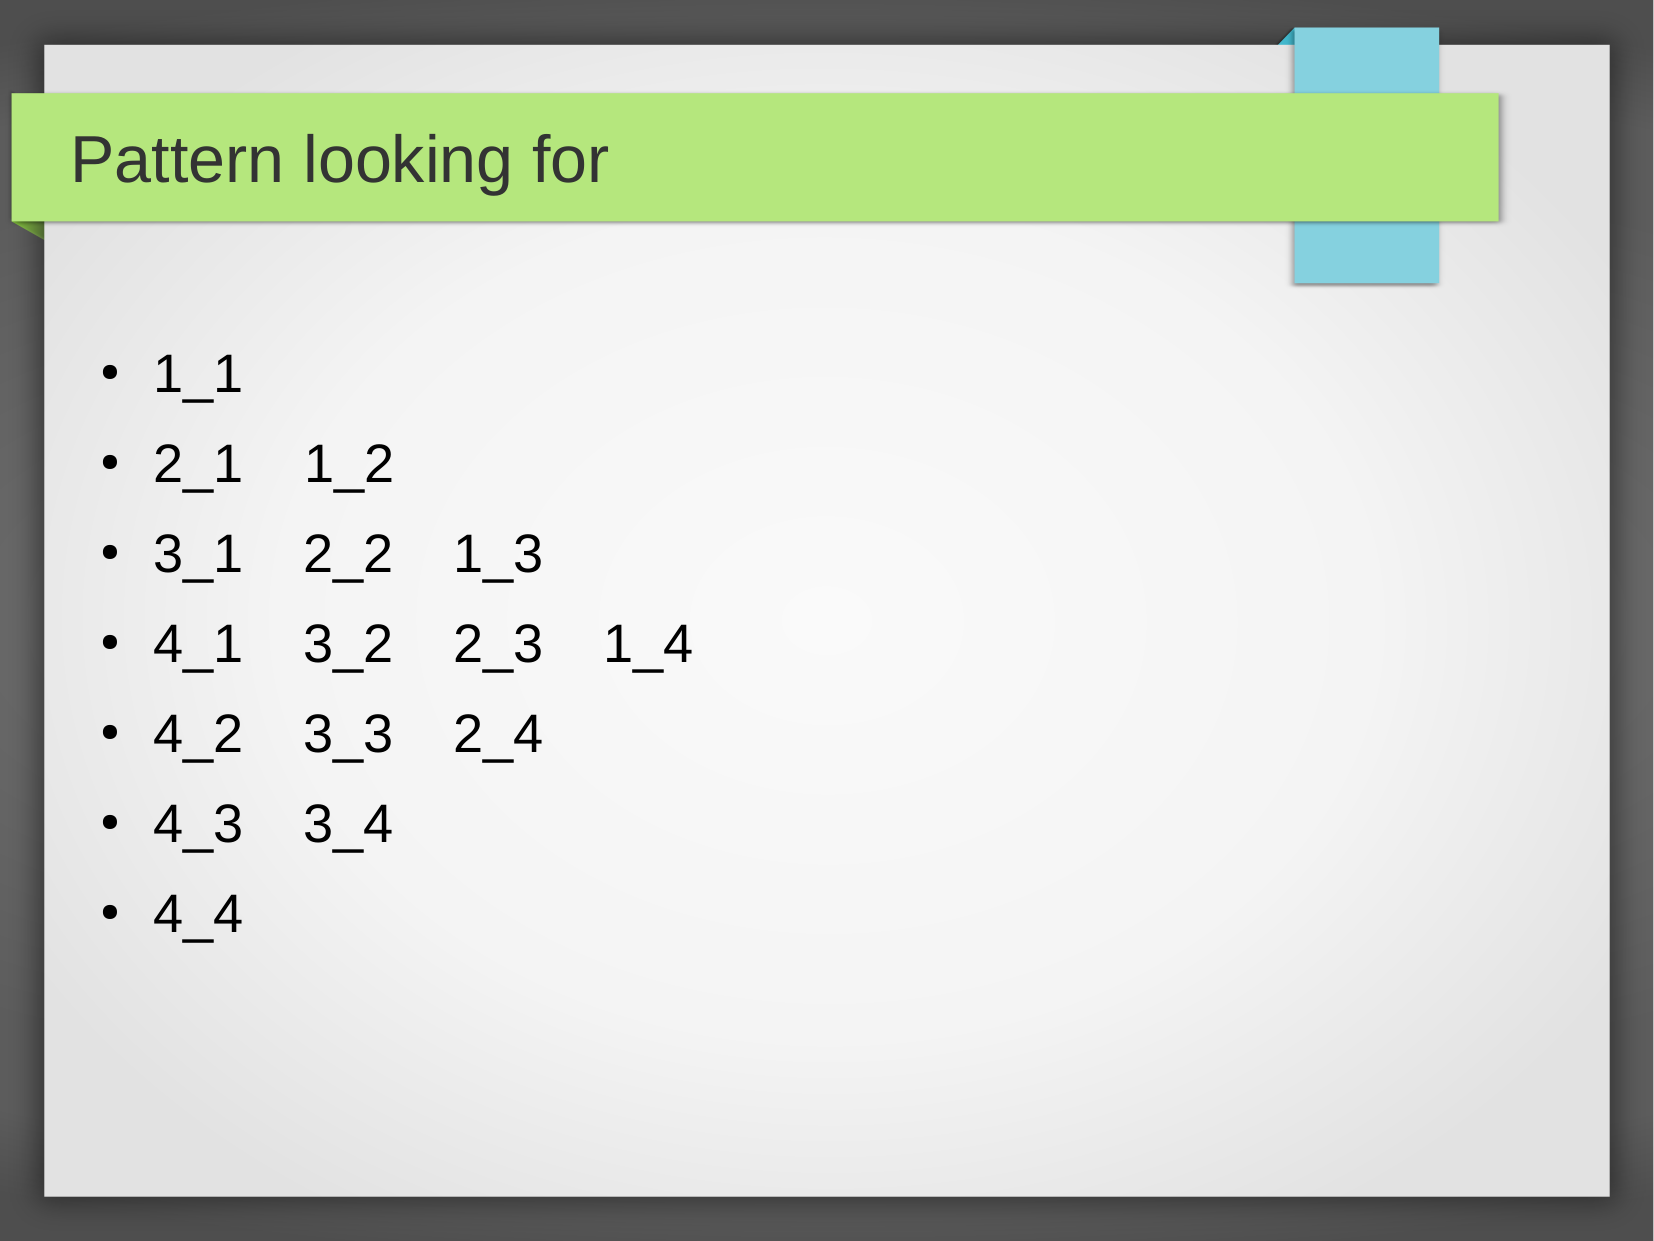

# Pattern looking for
1_1
2_1 1_2
3_1	2_2	1_3
4_1	3_2	2_3	1_4
4_2	3_3	2_4
4_3	3_4
4_4